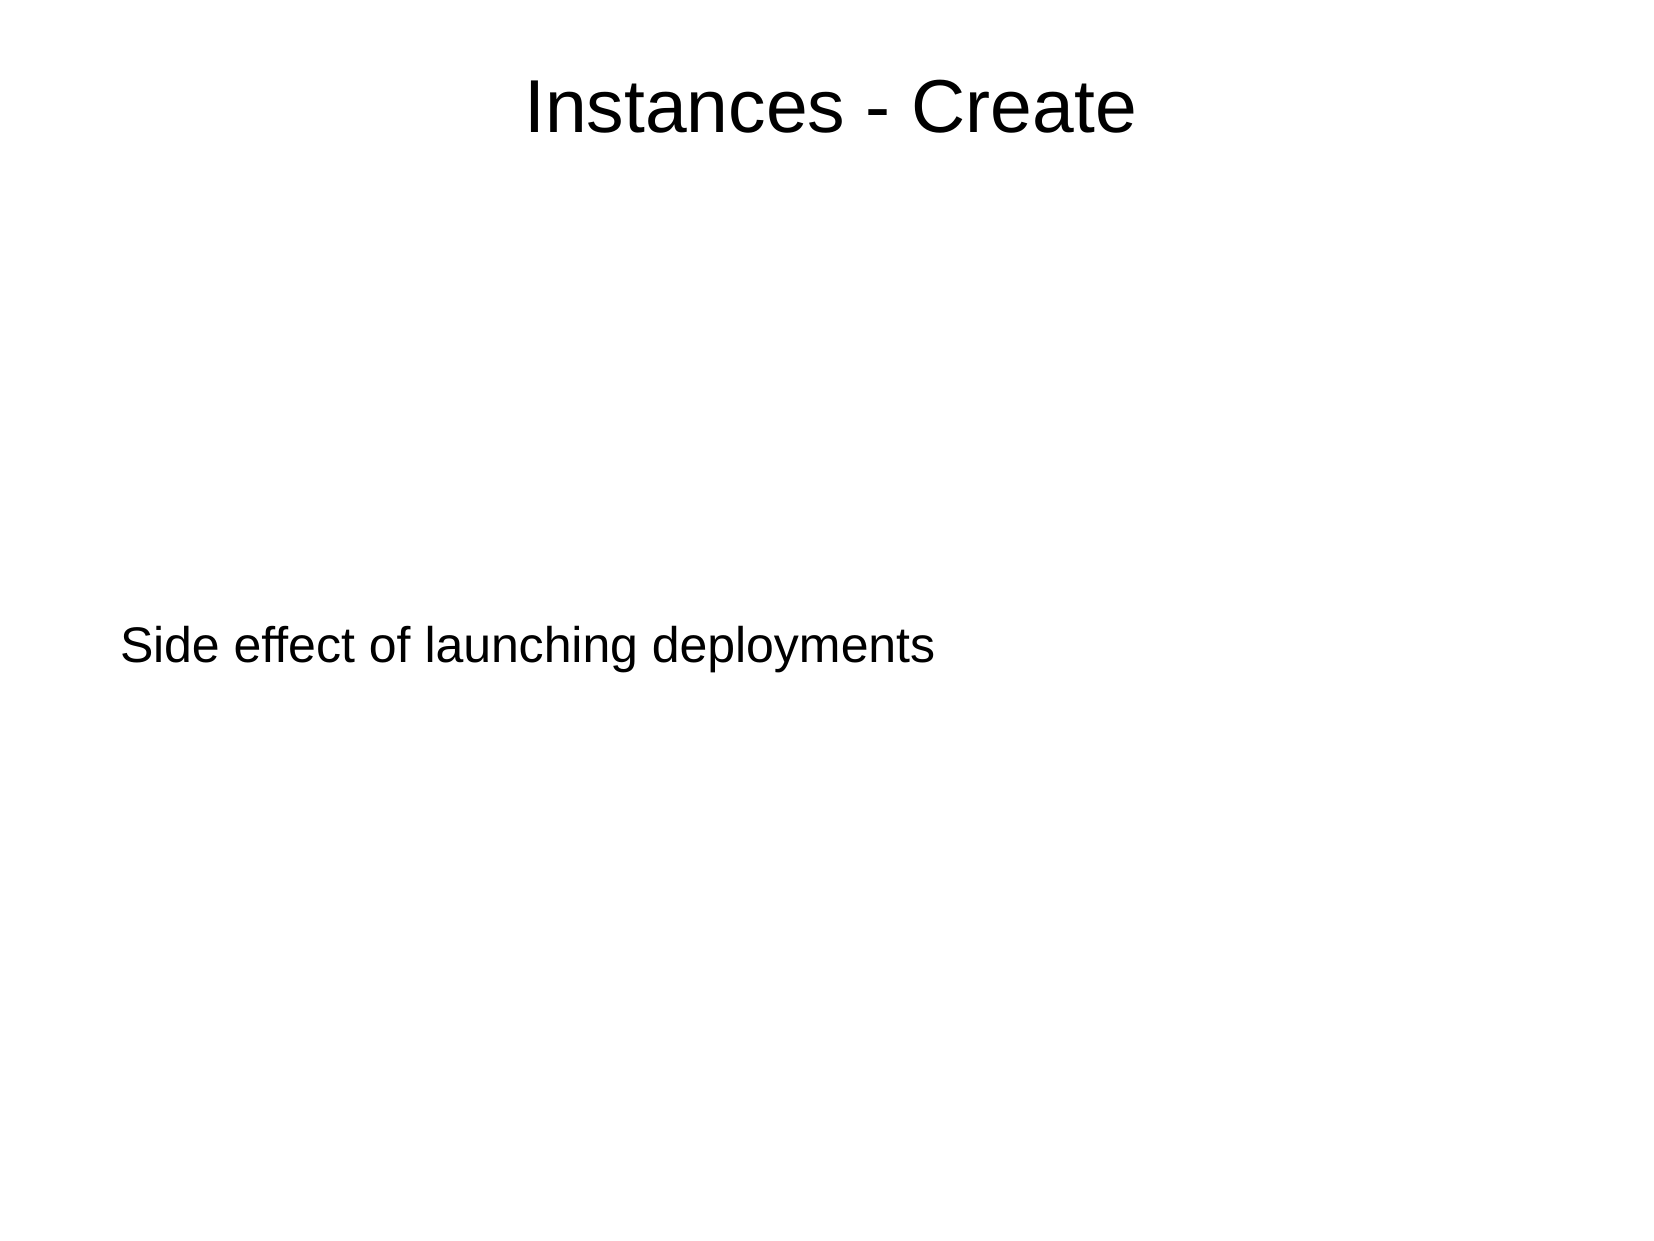

# Instances - Create
Side effect of launching deployments